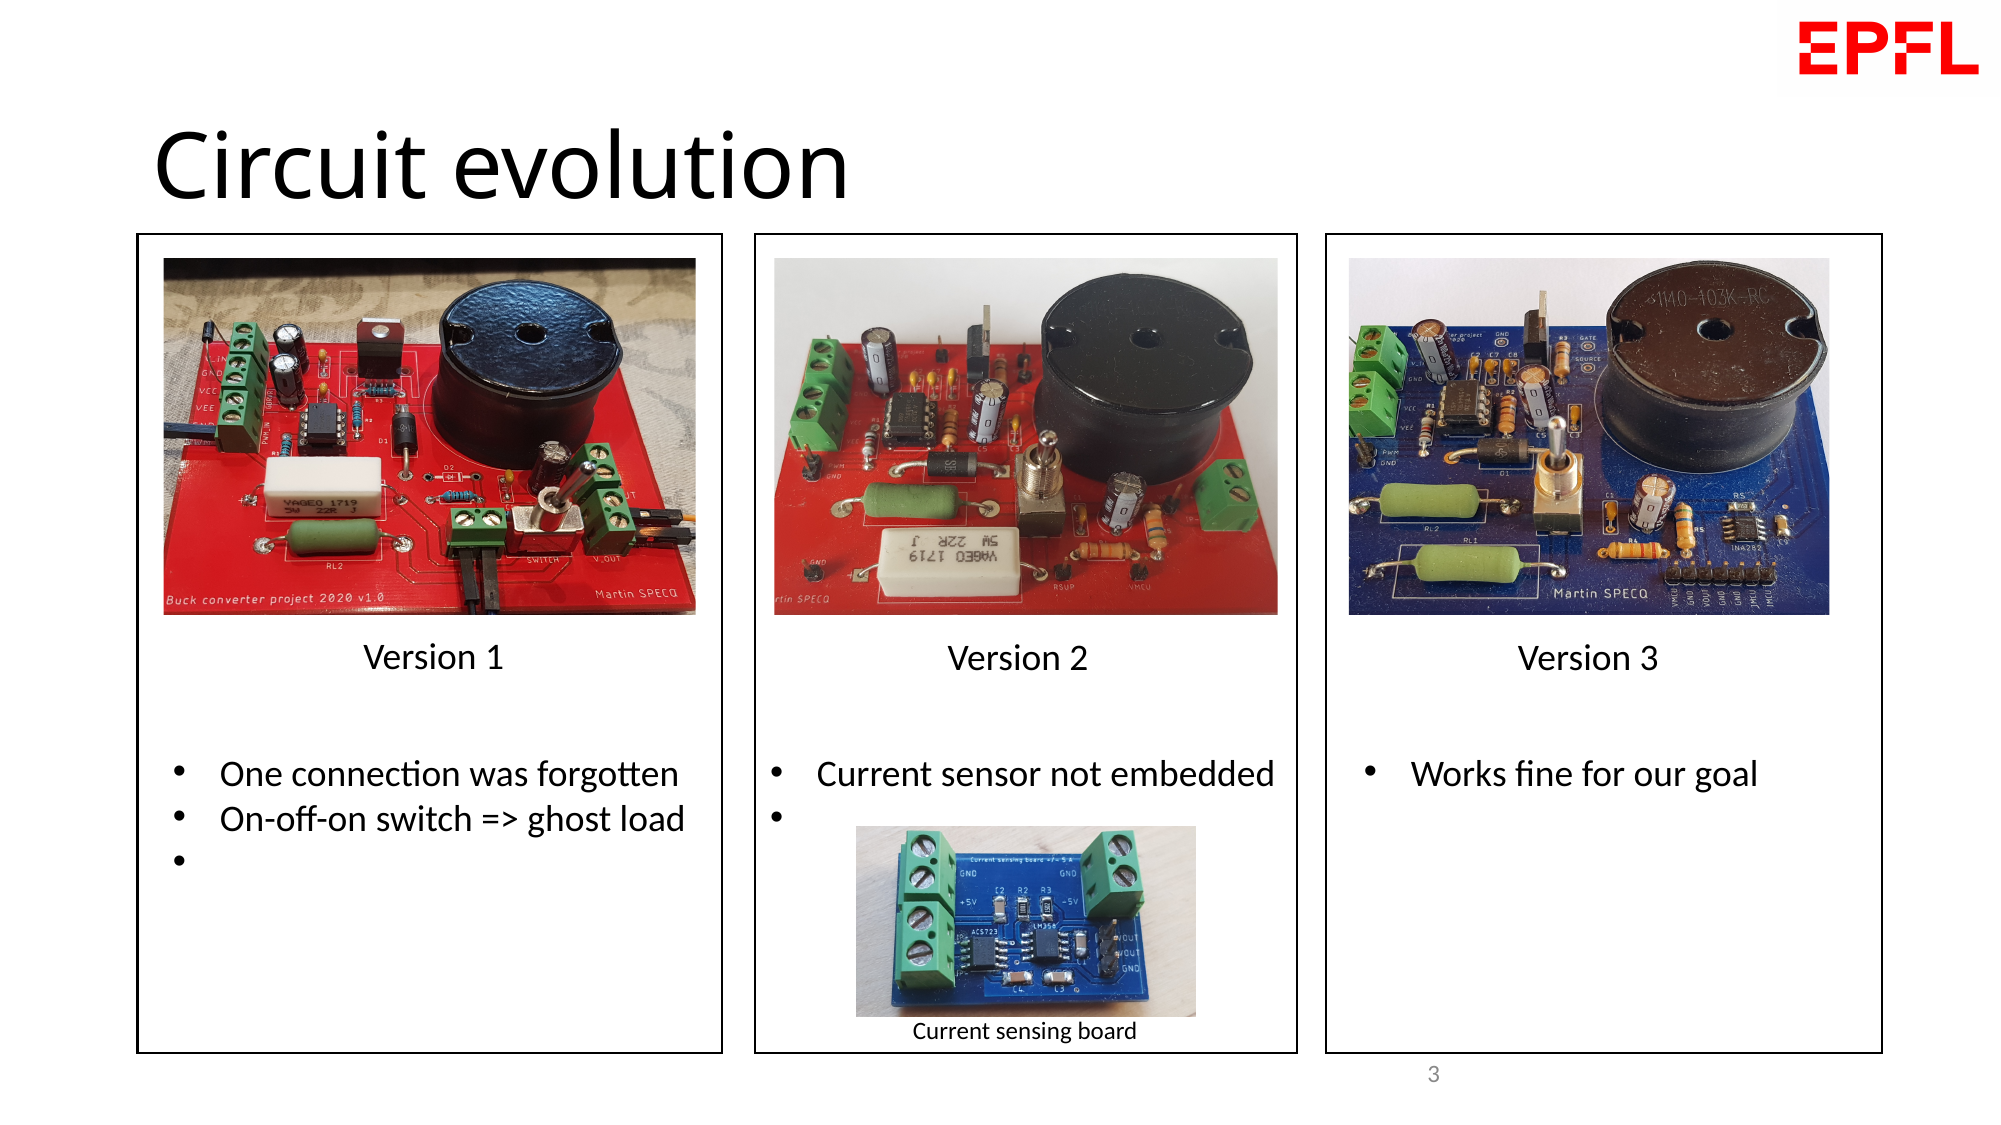

# Circuit evolution
<
Version 1
Version 2
Version 3
One connection was forgotten
On-off-on switch => ghost load
Works fine for our goal
Current sensor not embedded
Current sensing board